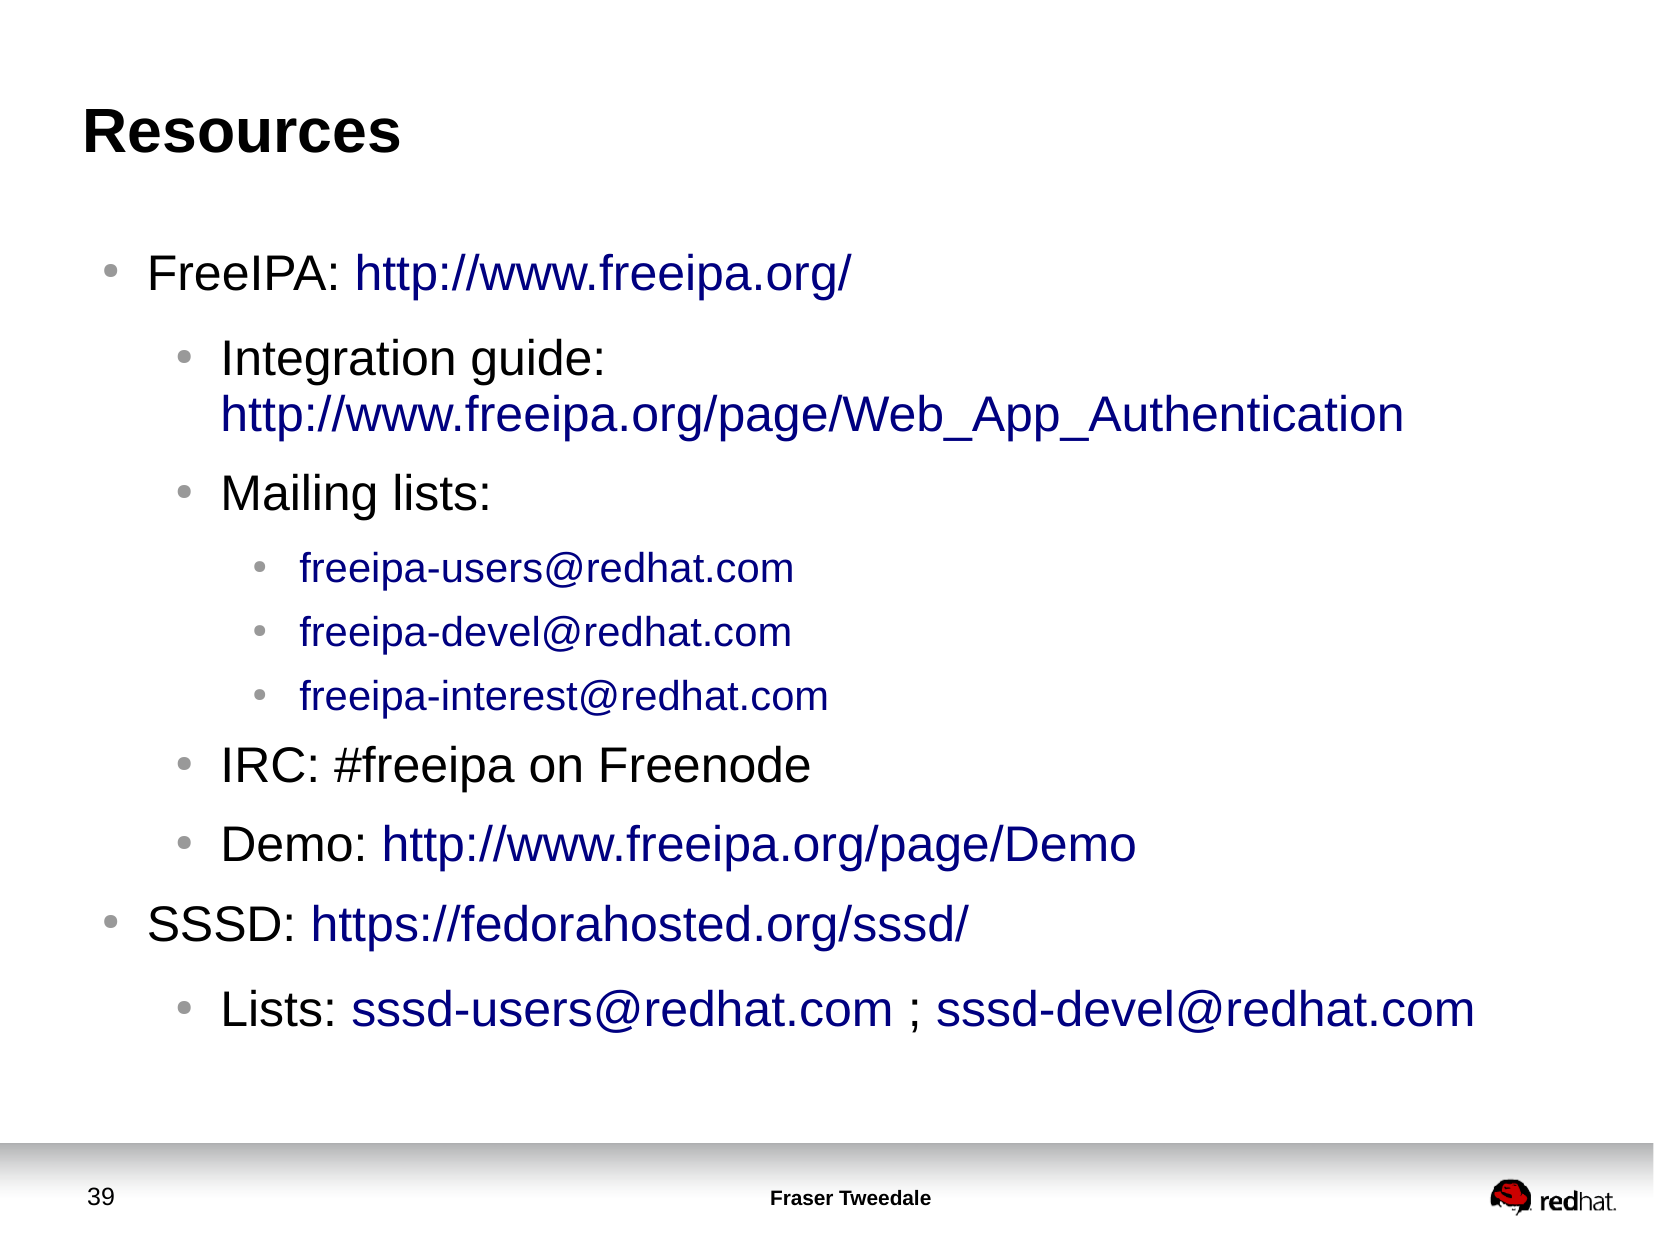

# Resources
FreeIPA: http://www.freeipa.org/
Integration guide: http://www.freeipa.org/page/Web_App_Authentication
Mailing lists:
freeipa-users@redhat.com
freeipa-devel@redhat.com
freeipa-interest@redhat.com
IRC: #freeipa on Freenode
Demo: http://www.freeipa.org/page/Demo
SSSD: https://fedorahosted.org/sssd/
Lists: sssd-users@redhat.com ; sssd-devel@redhat.com